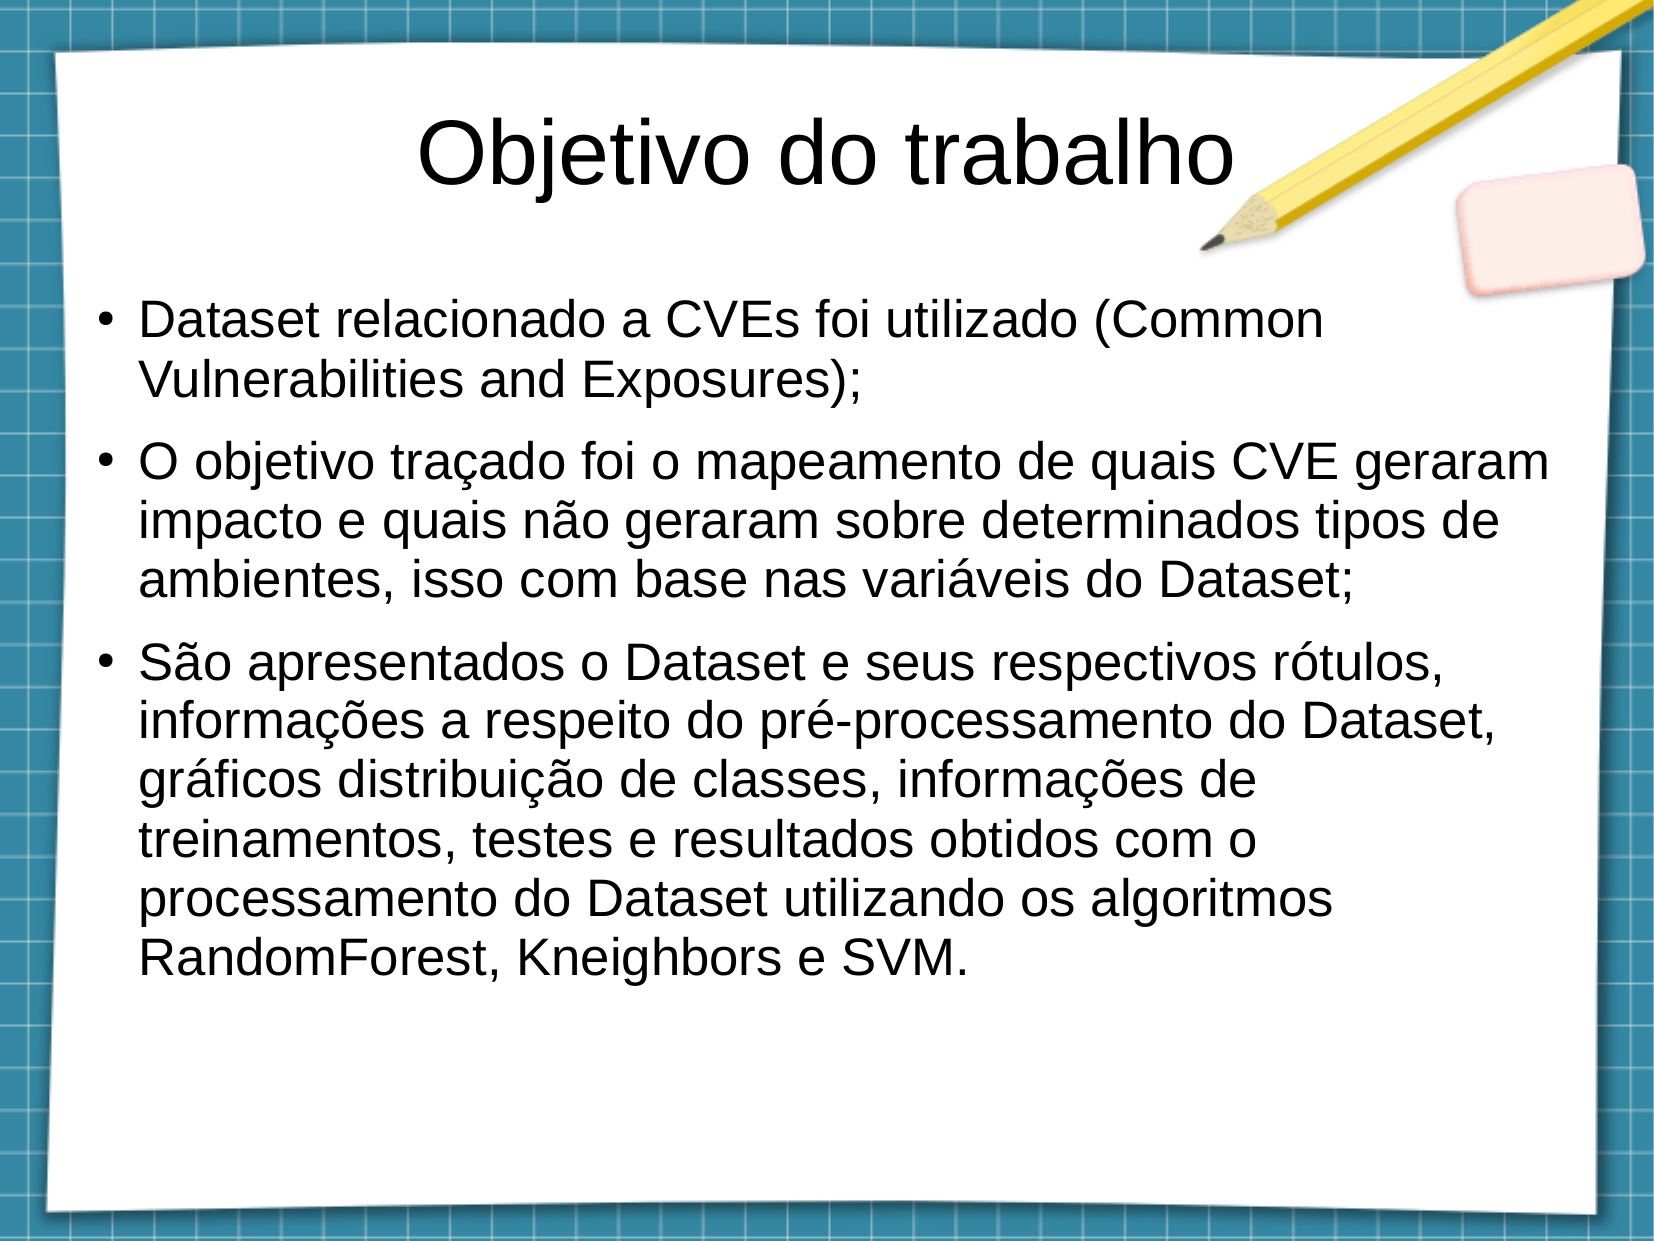

# Objetivo do trabalho
Dataset relacionado a CVEs foi utilizado (Common Vulnerabilities and Exposures);
O objetivo traçado foi o mapeamento de quais CVE geraram impacto e quais não geraram sobre determinados tipos de ambientes, isso com base nas variáveis do Dataset;
São apresentados o Dataset e seus respectivos rótulos, informações a respeito do pré-processamento do Dataset, gráficos distribuição de classes, informações de treinamentos, testes e resultados obtidos com o processamento do Dataset utilizando os algoritmos RandomForest, Kneighbors e SVM.